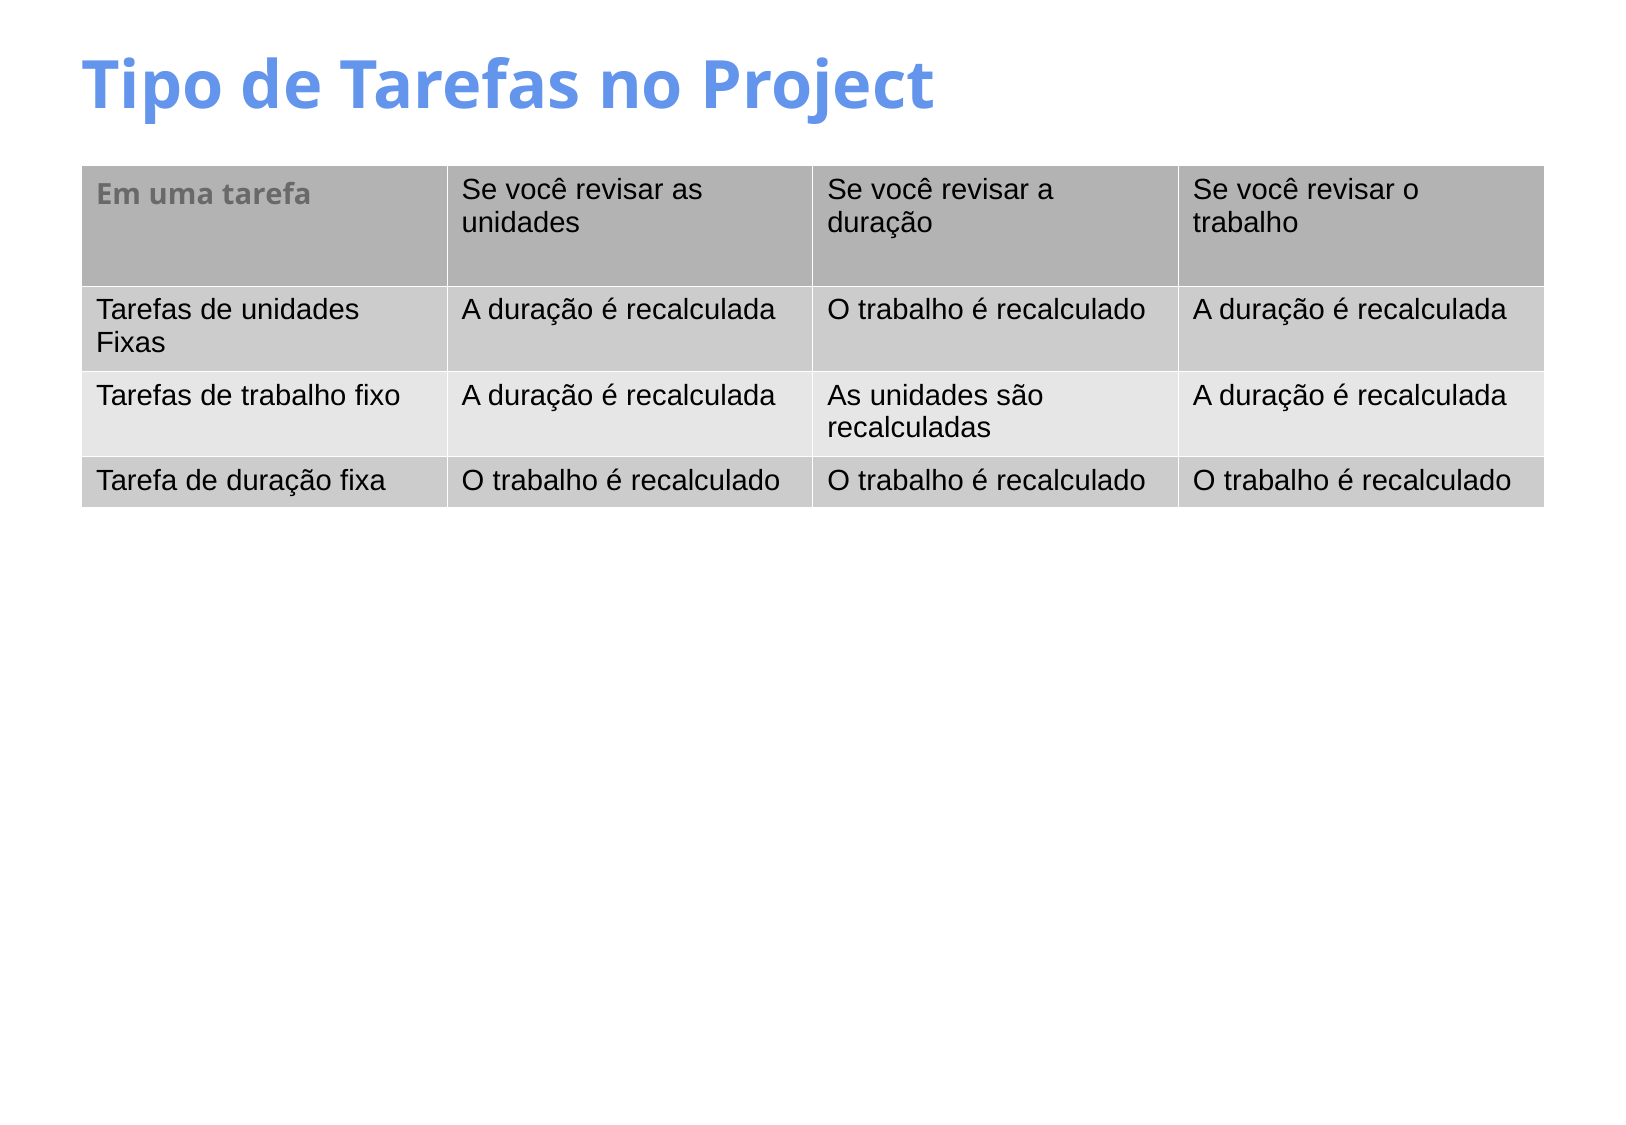

# Tipo de Tarefas no Project
| Em uma tarefa | Se você revisar as unidades | Se você revisar a duração | Se você revisar o trabalho |
| --- | --- | --- | --- |
| Tarefas de unidades Fixas | A duração é recalculada | O trabalho é recalculado | A duração é recalculada |
| Tarefas de trabalho fixo | A duração é recalculada | As unidades são recalculadas | A duração é recalculada |
| Tarefa de duração fixa | O trabalho é recalculado | O trabalho é recalculado | O trabalho é recalculado |